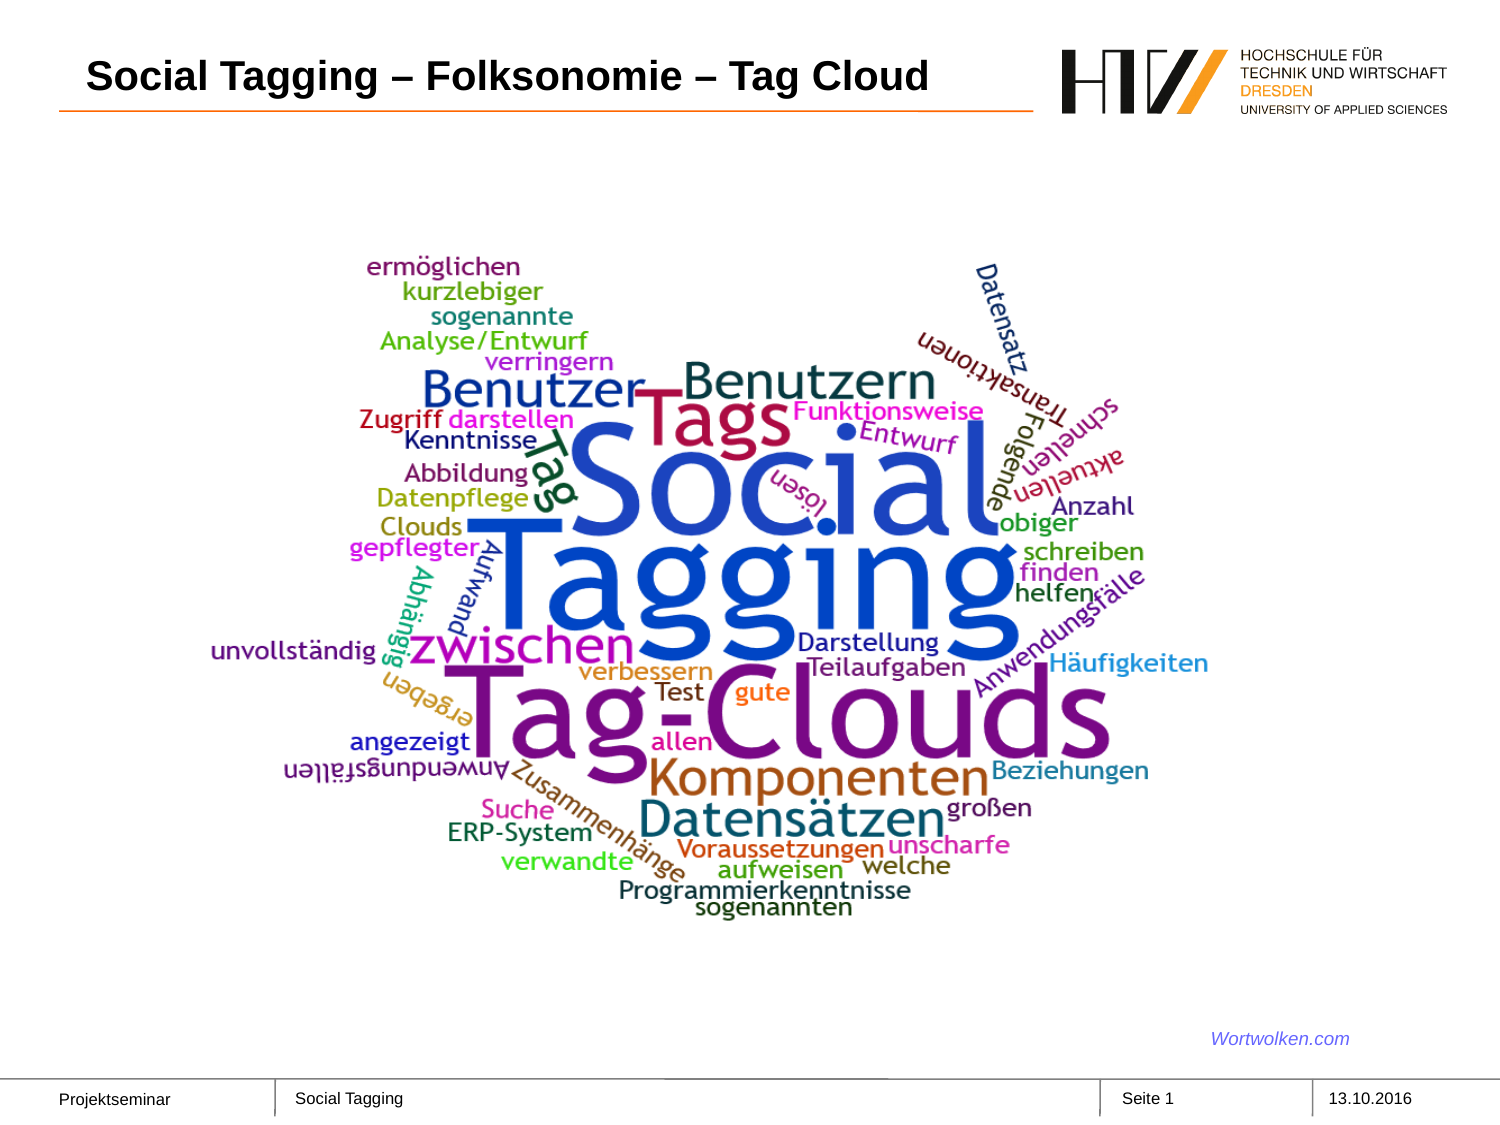

# Social Tagging – Folksonomie – Tag Cloud
Wortwolken.com